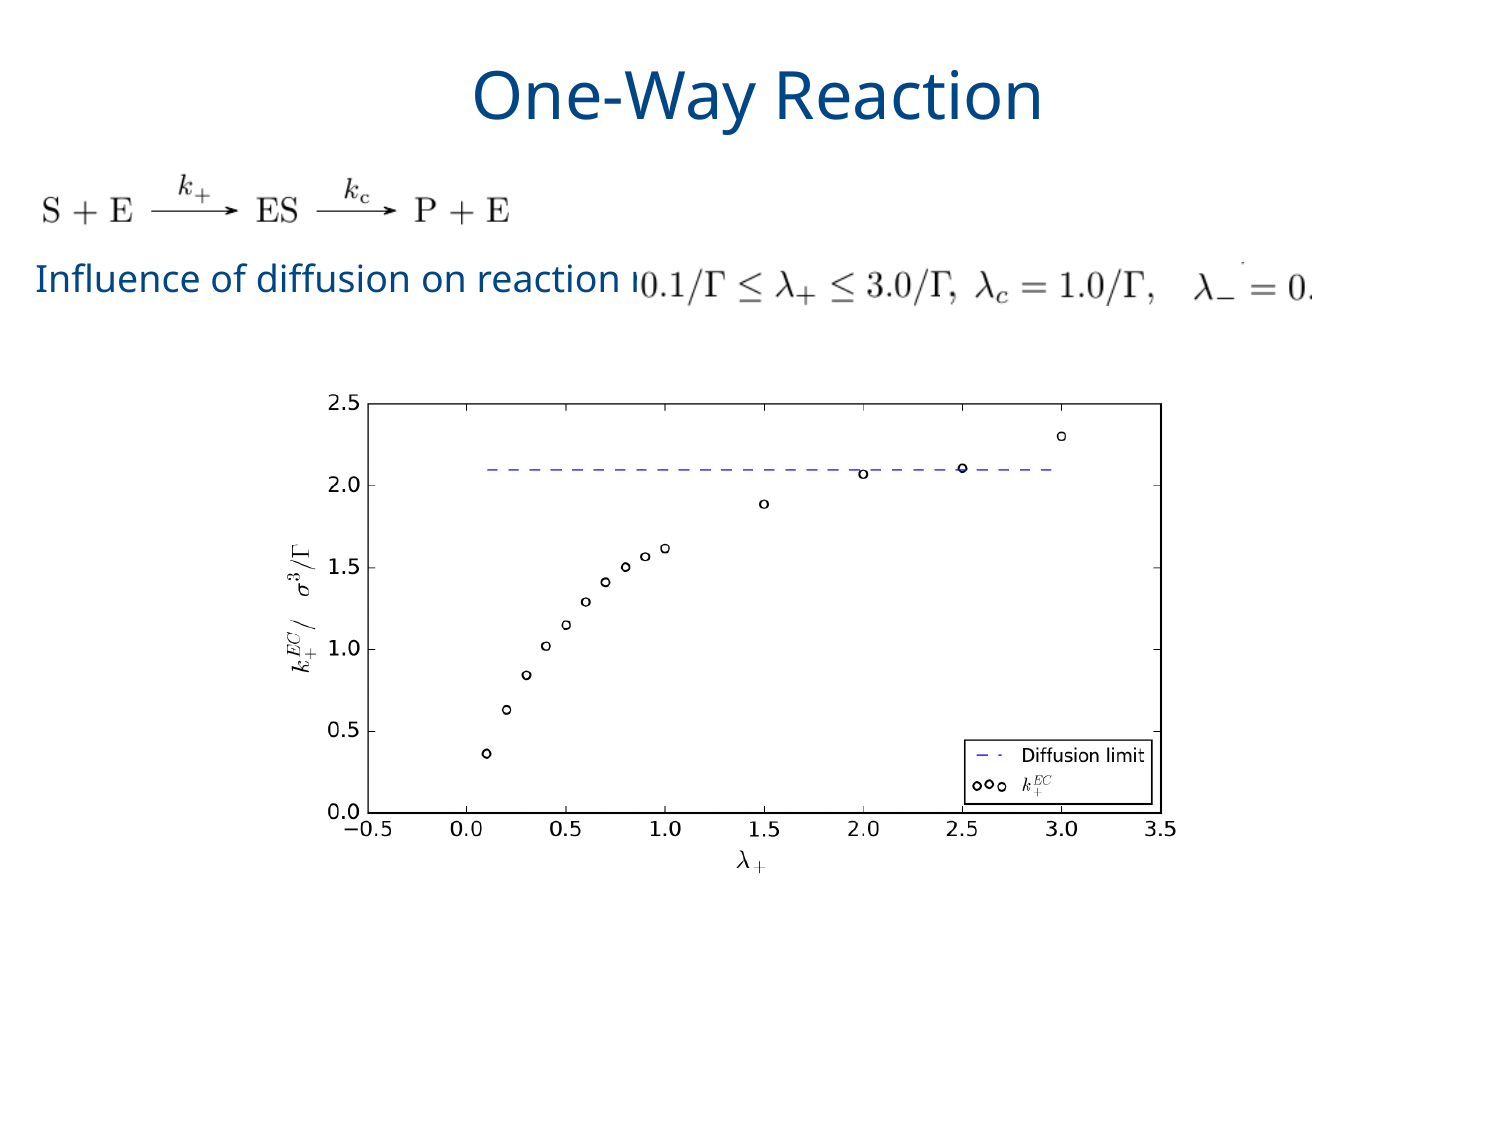

# One-Way Reaction
Influence of diffusion on reaction rate: